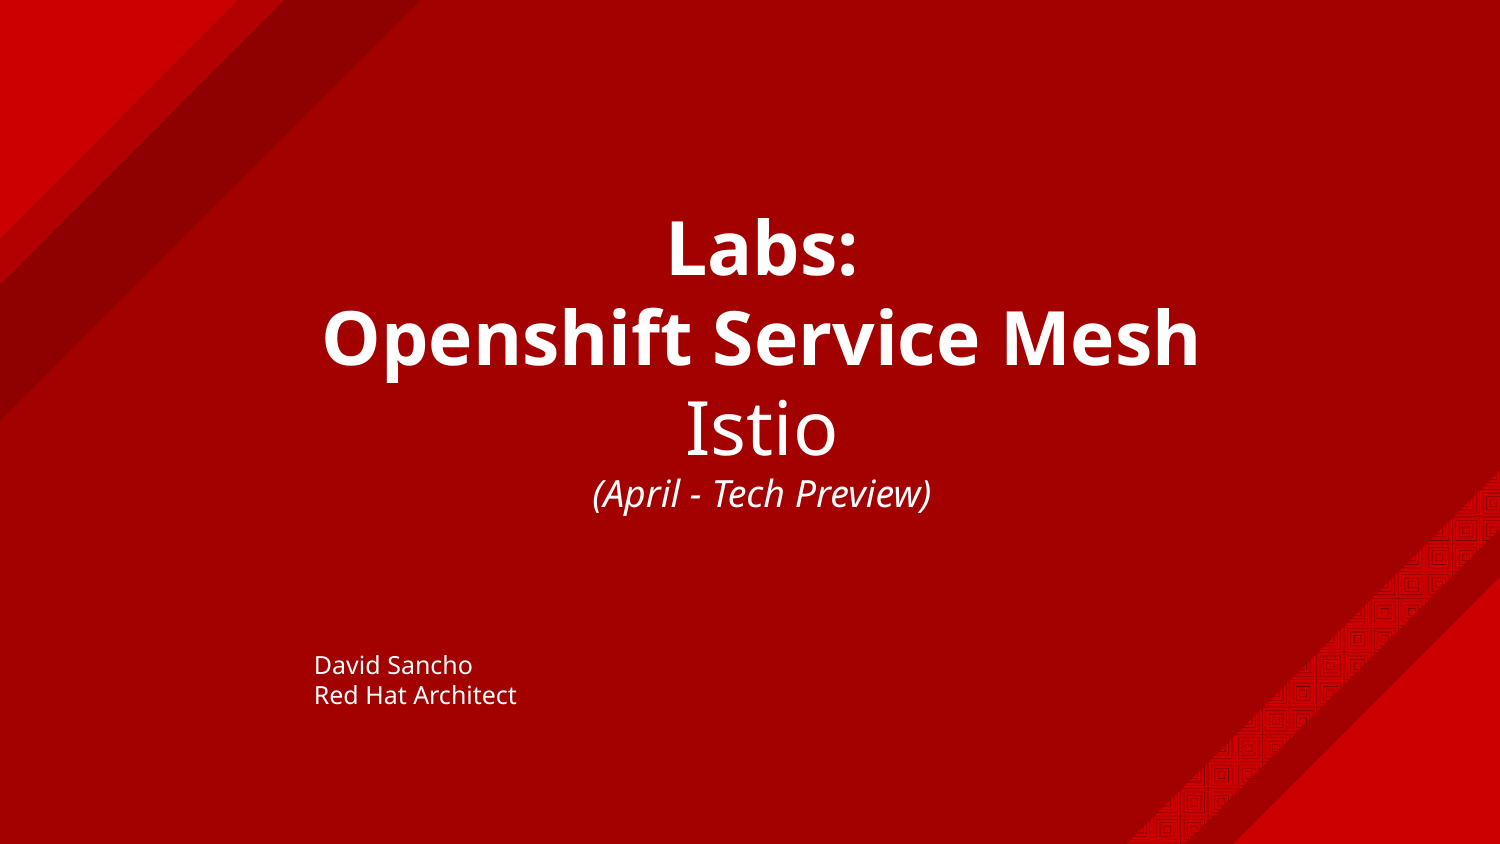

# Labs: Openshift Service Mesh Istio (April - Tech Preview)
David Sancho
Red Hat Architect